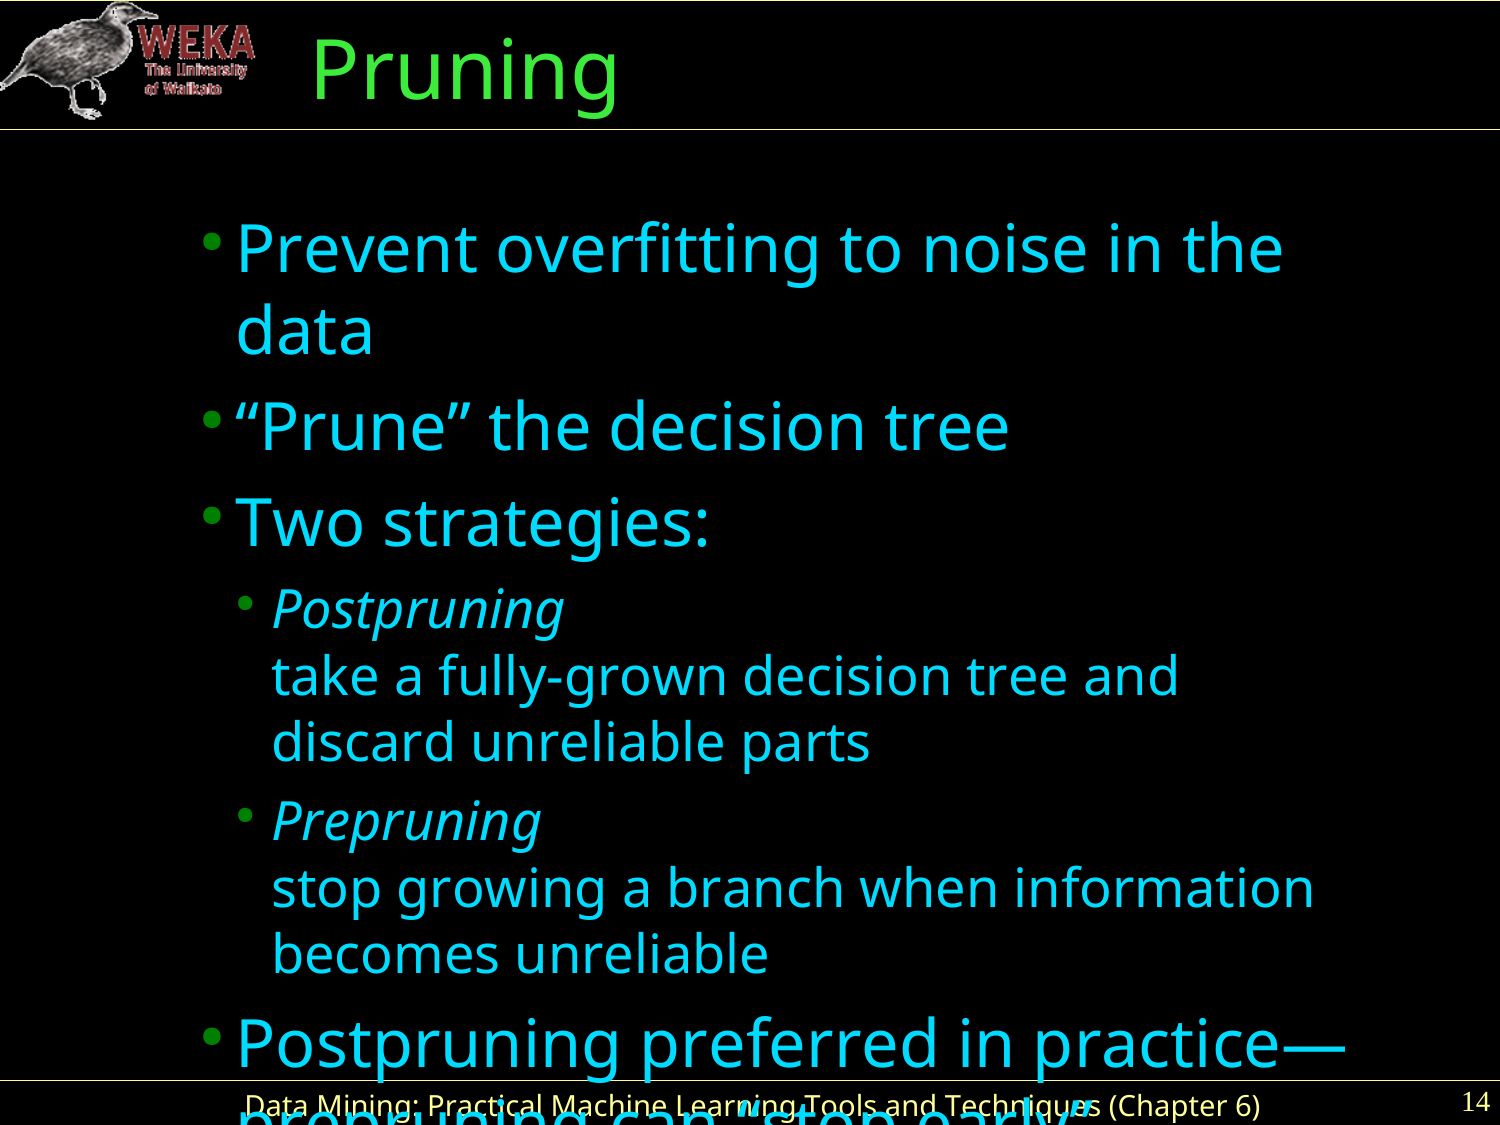

# Pruning
Prevent overfitting to noise in the data
“Prune” the decision tree
Two strategies:
Postpruning
take a fully-grown decision tree and discard unreliable parts
Prepruning
stop growing a branch when information becomes unreliable
Postpruning preferred in practice—prepruning can “stop early”
Data Mining: Practical Machine Learning Tools and Techniques (Chapter 6)
14